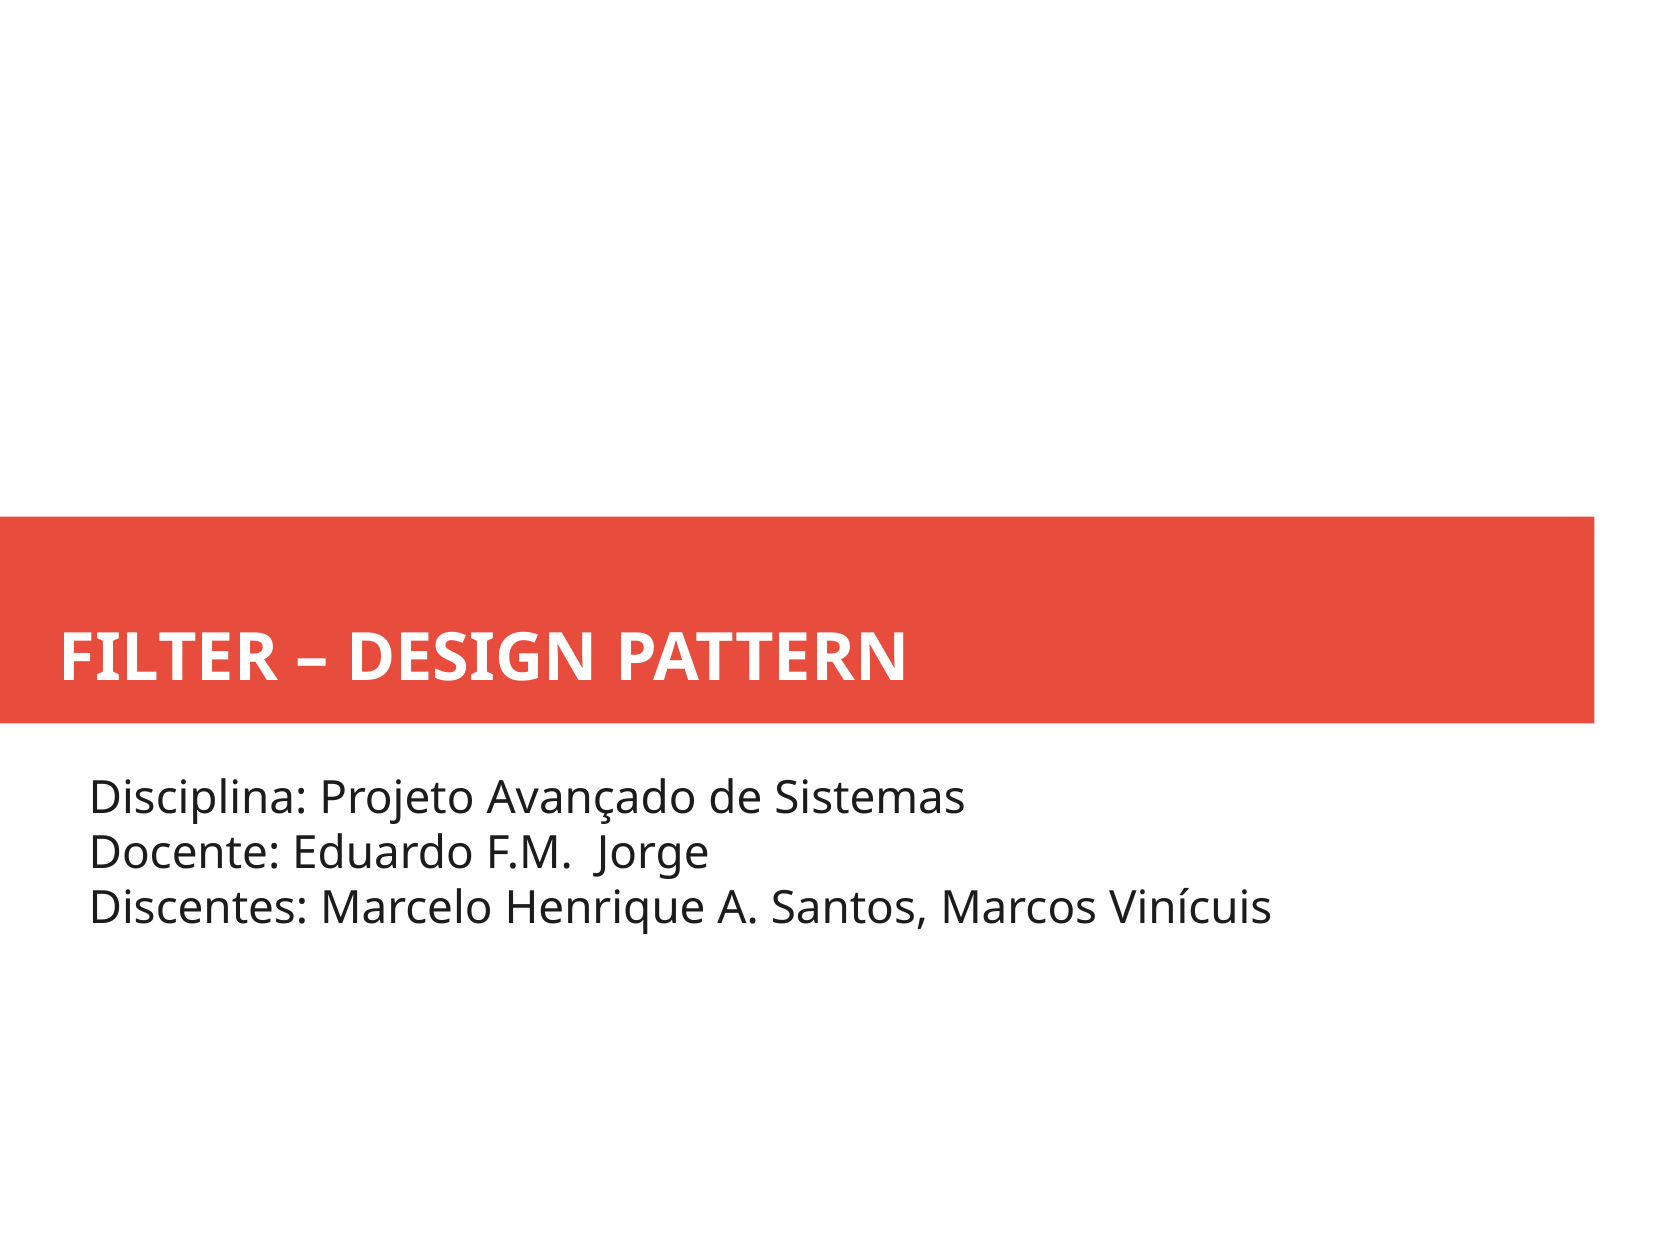

FILTER – DESIGN PATTERN
Disciplina: Projeto Avançado de Sistemas
Docente: Eduardo F.M. Jorge
Discentes: Marcelo Henrique A. Santos, Marcos Vinícuis